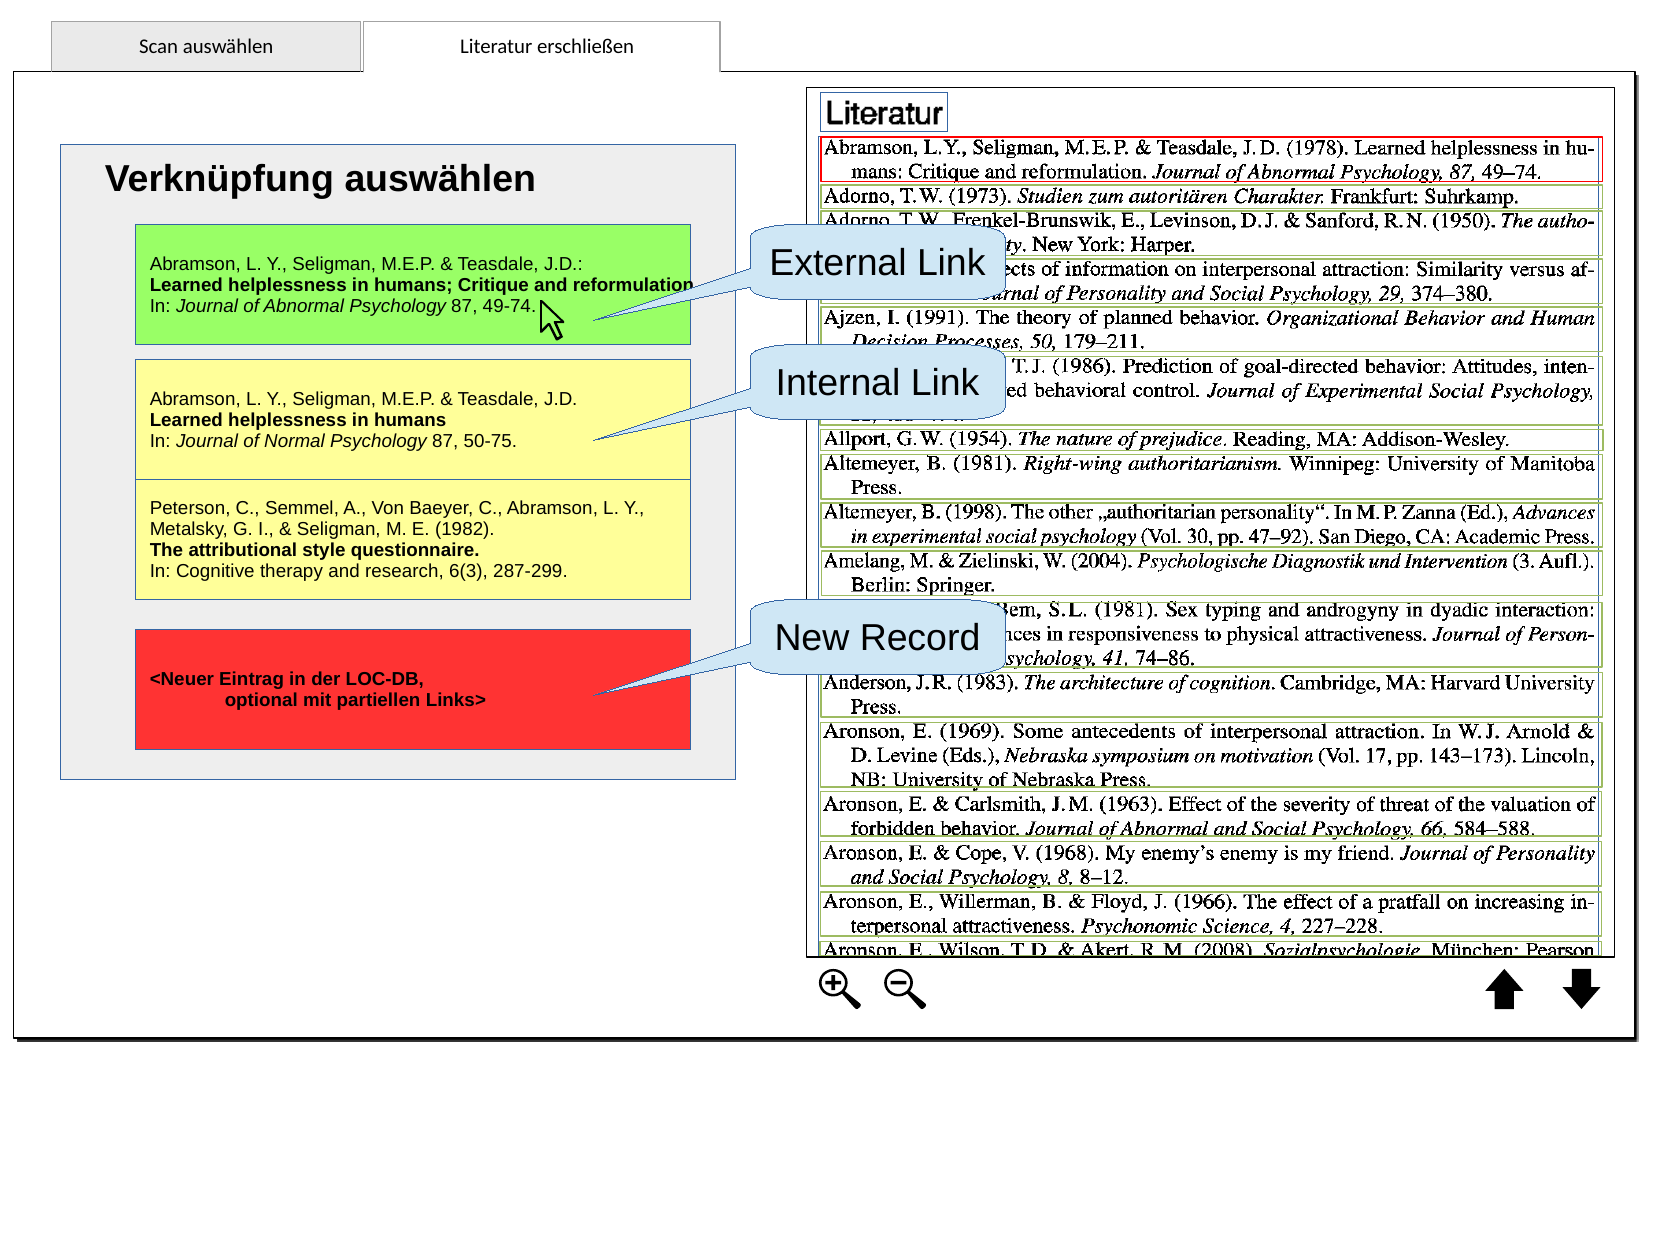

Scan auswählen
Literatur erschließen
Verknüpfung auswählen
Abramson, L. Y., Seligman, M.E.P. & Teasdale, J.D.:
Learned helplessness in humans; Critique and reformulation
In: Journal of Abnormal Psychology 87, 49-74.
External Link
Internal Link
Abramson, L. Y., Seligman, M.E.P. & Teasdale, J.D.
Learned helplessness in humans
In: Journal of Normal Psychology 87, 50-75.
Peterson, C., Semmel, A., Von Baeyer, C., Abramson, L. Y.,
Metalsky, G. I., & Seligman, M. E. (1982).
The attributional style questionnaire.
In: Cognitive therapy and research, 6(3), 287-299.
New Record
<Neuer Eintrag in der LOC-DB,
	optional mit partiellen Links>